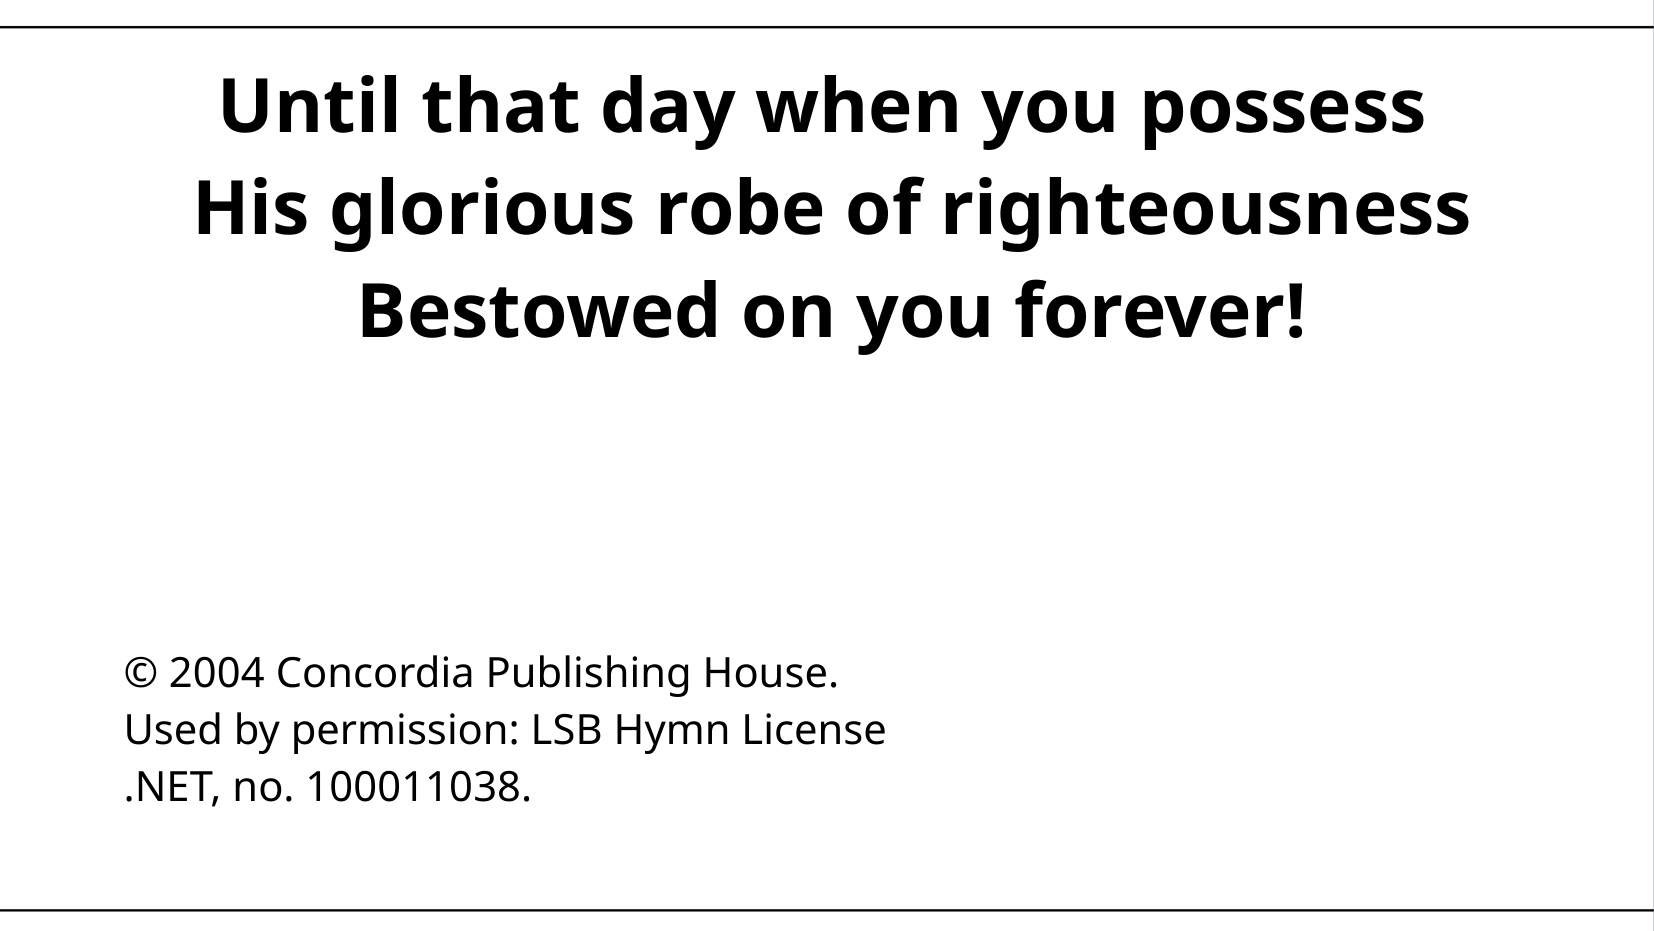

Until that day when you possess
His glorious robe of righteousness
Bestowed on you forever!
© 2004 Concordia Publishing House.
Used by permission: LSB Hymn License
.NET, no. 100011038.